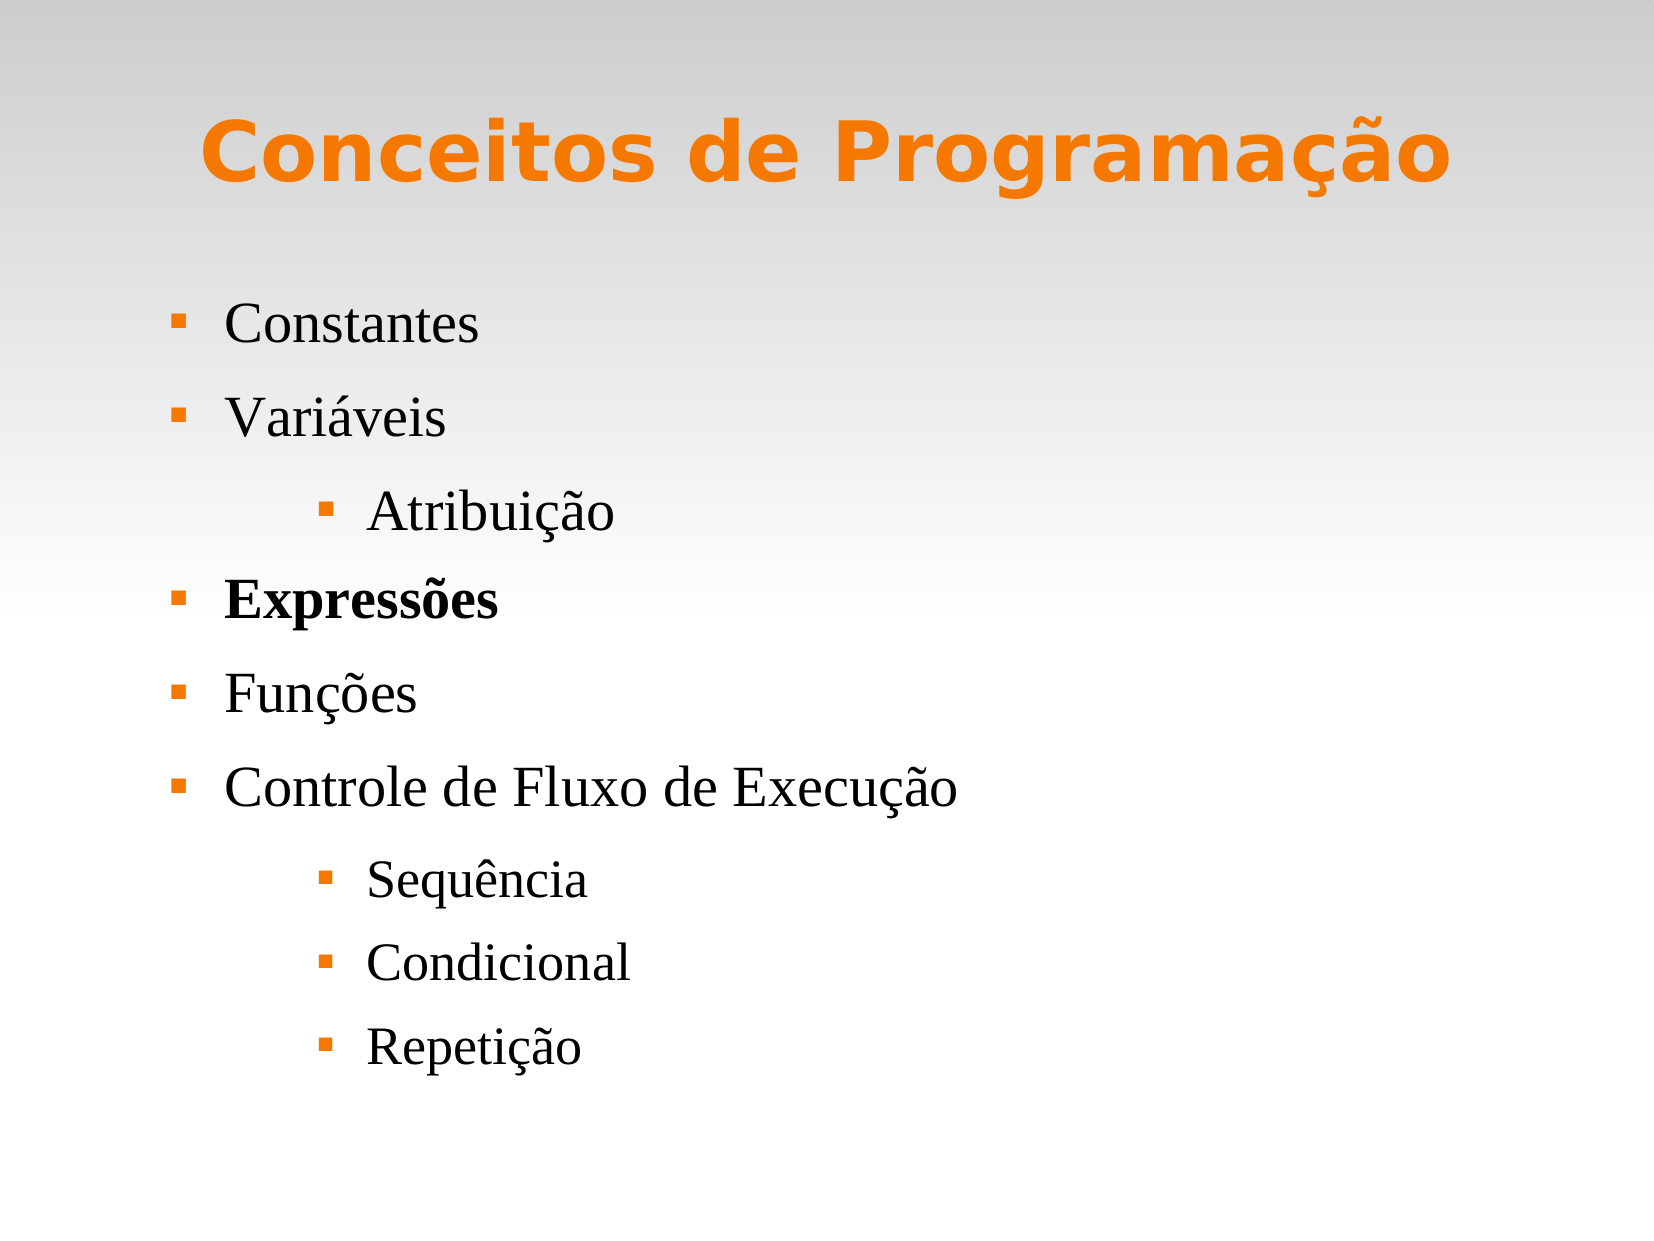

# Conceitos de Programação
Constantes
Variáveis
Atribuição
Expressões
Funções
Controle de Fluxo de Execução
Sequência
Condicional
Repetição